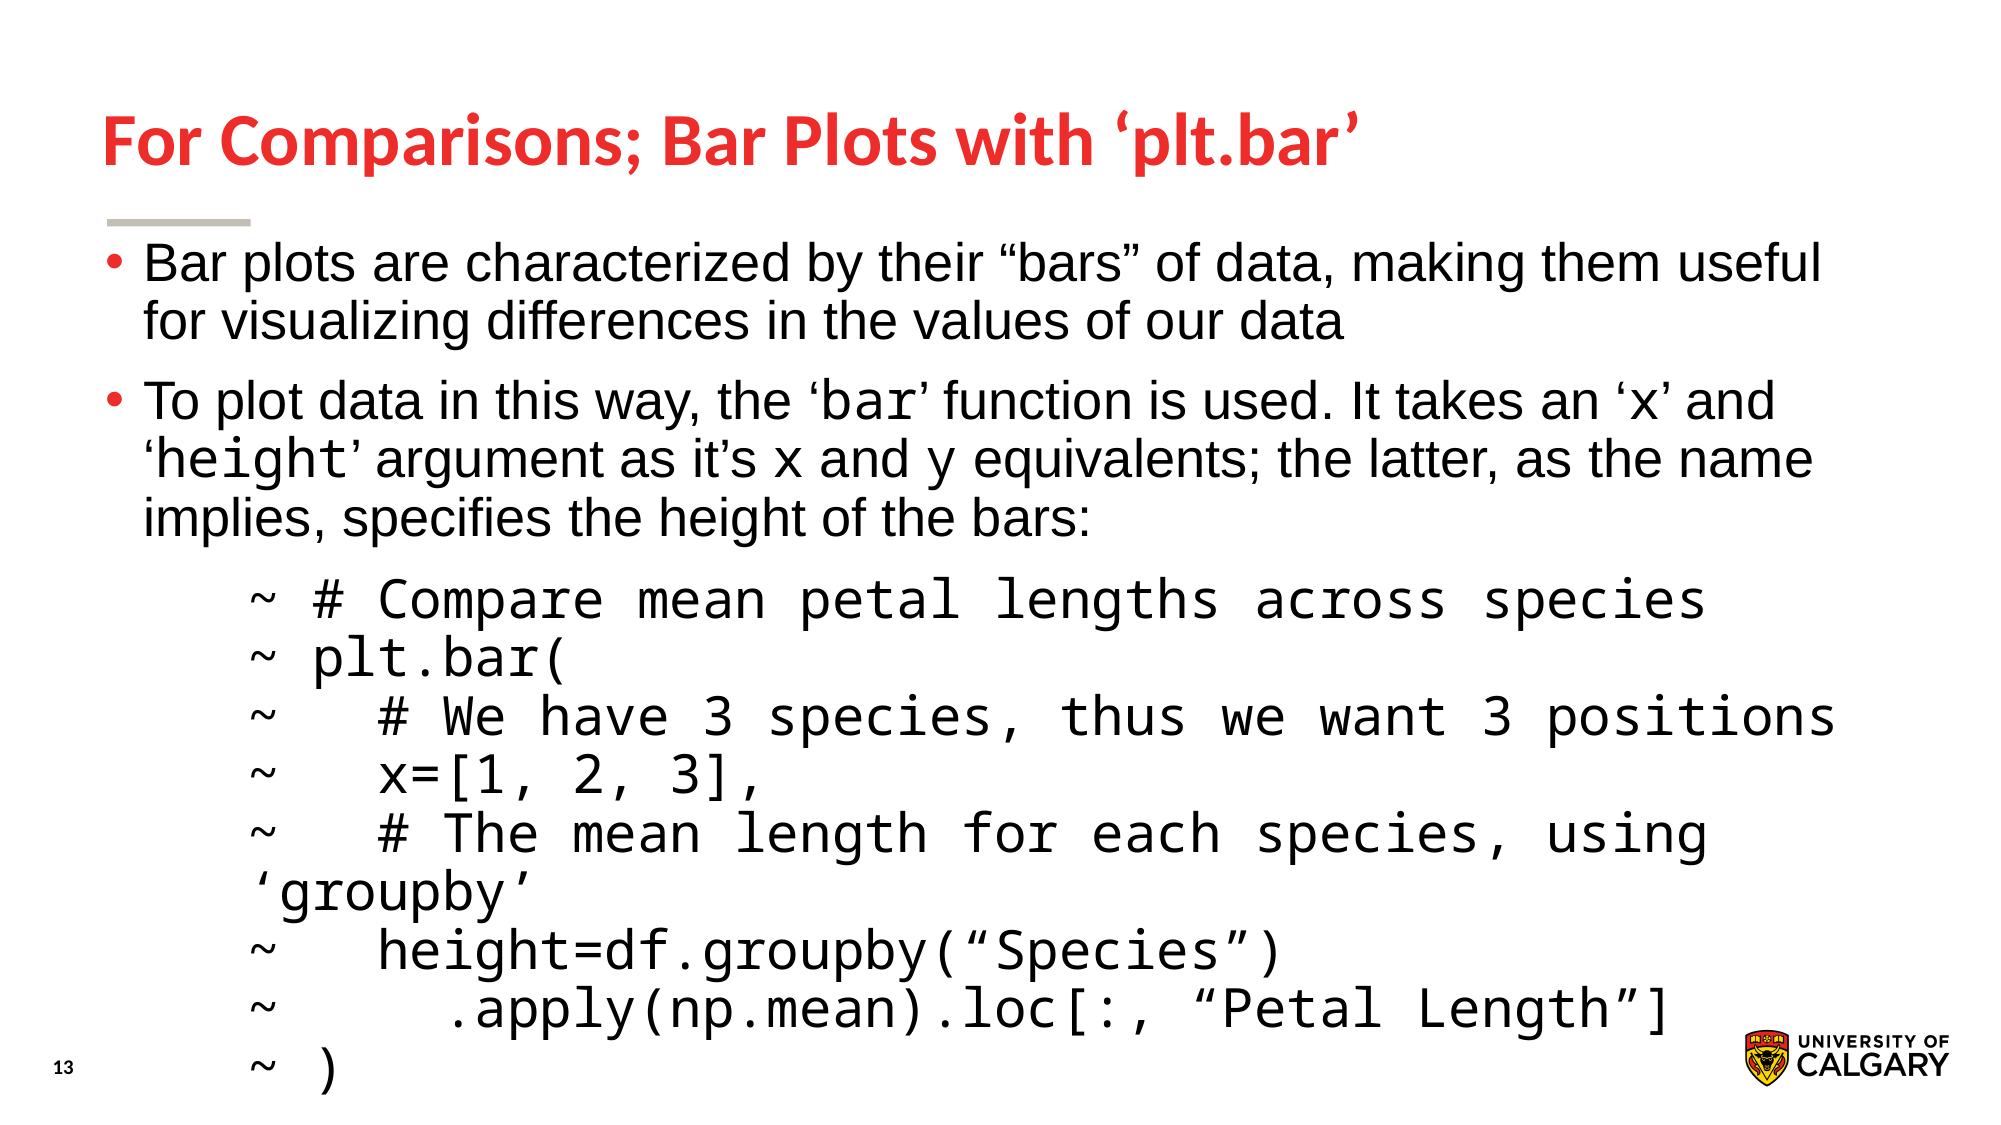

# For Comparisons; Bar Plots with ‘plt.bar’
Bar plots are characterized by their “bars” of data, making them useful for visualizing differences in the values of our data
To plot data in this way, the ‘bar’ function is used. It takes an ‘x’ and ‘height’ argument as it’s x and y equivalents; the latter, as the name implies, specifies the height of the bars:
~ # Compare mean petal lengths across species
~ plt.bar(
~ # We have 3 species, thus we want 3 positions
~ x=[1, 2, 3],
~ # The mean length for each species, using ‘groupby’
~ height=df.groupby(“Species”)
~ .apply(np.mean).loc[:, “Petal Length”]
~ )